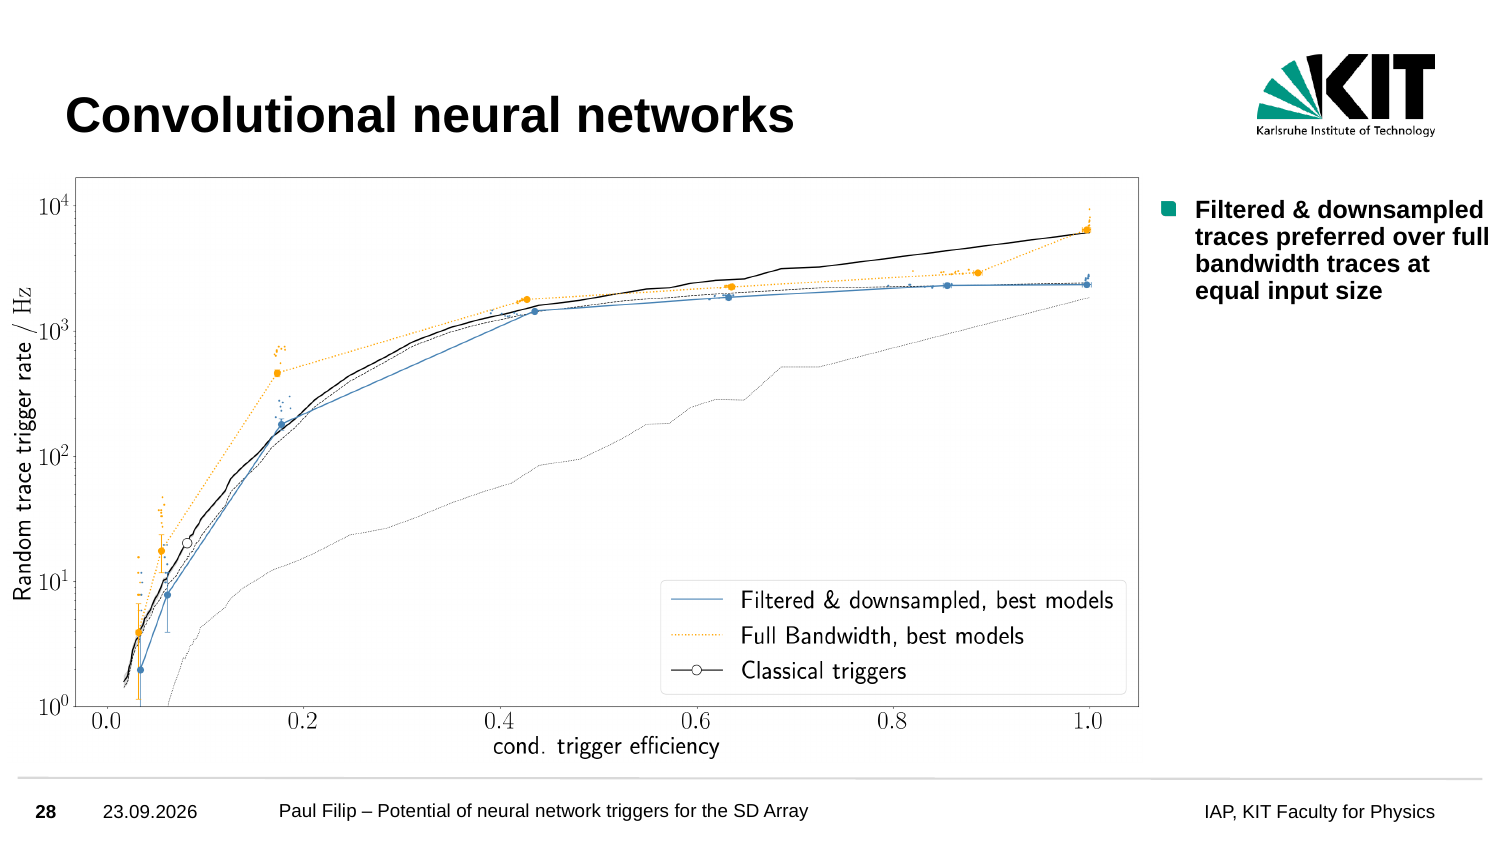

# Convolutional neural networks
Filtered & downsampled traces preferred over full bandwidth traces at equal input size
28